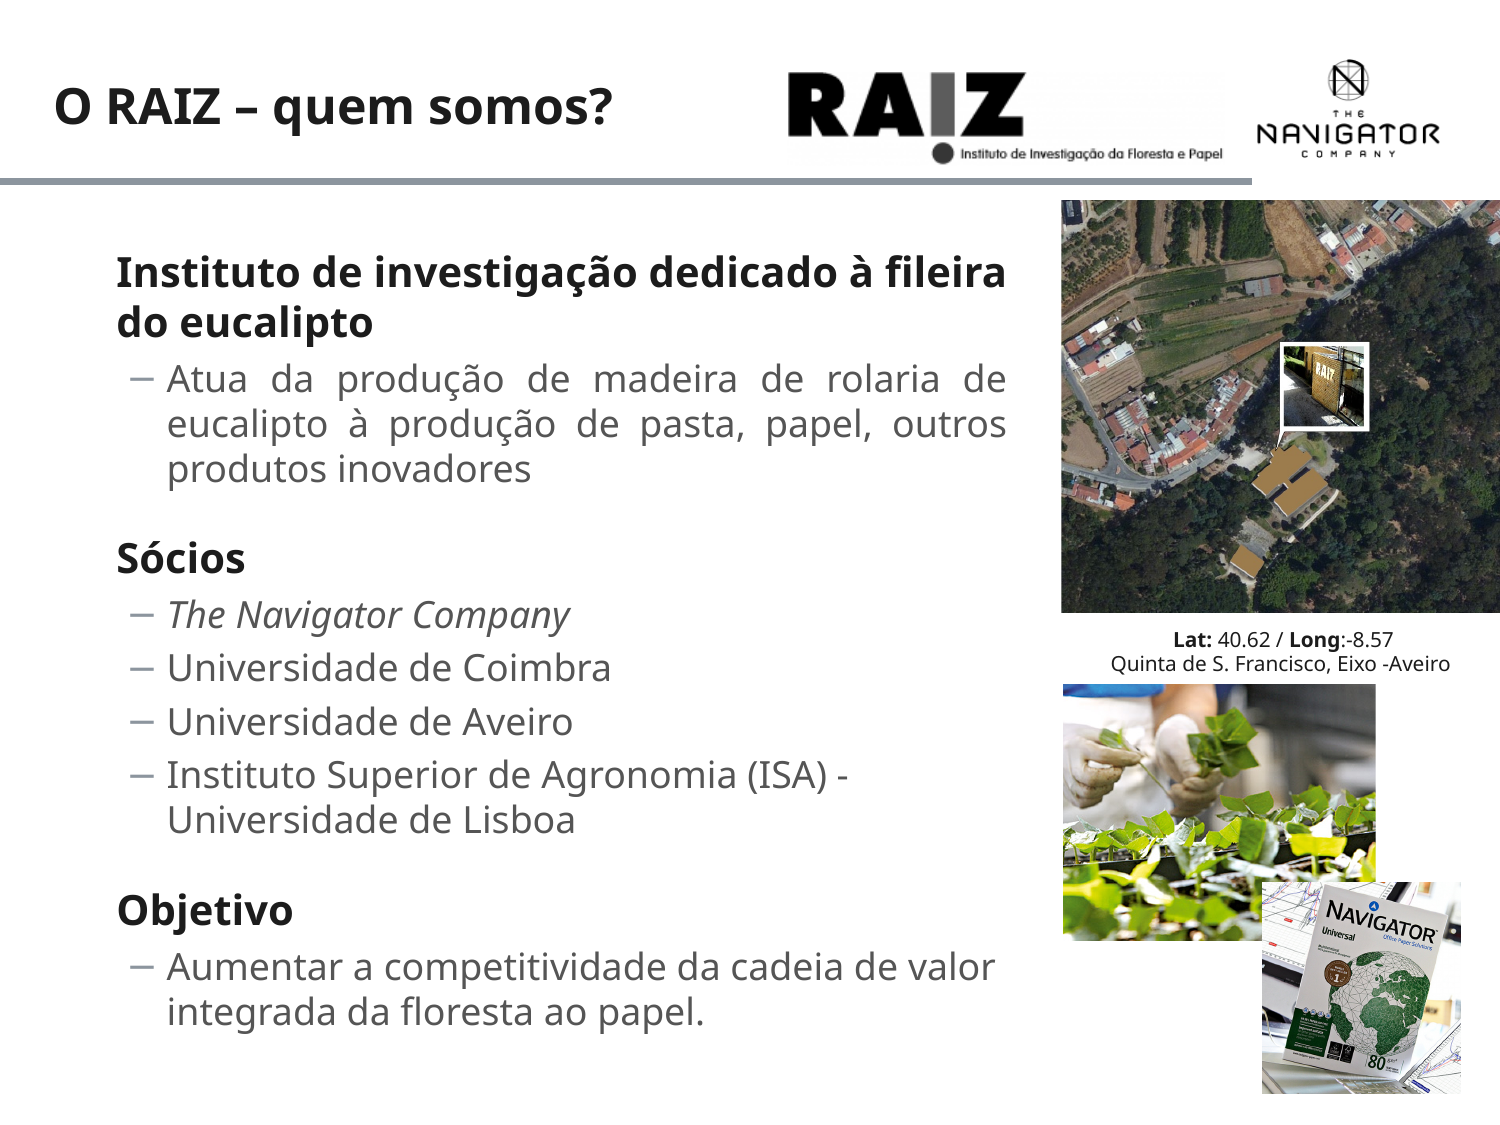

O RAIZ – quem somos?
# Instituto de investigação dedicado à fileira do eucalipto
Atua da produção de madeira de rolaria de eucalipto à produção de pasta, papel, outros produtos inovadores
Sócios
The Navigator Company
Universidade de Coimbra
Universidade de Aveiro
Instituto Superior de Agronomia (ISA) - Universidade de Lisboa
Objetivo
Aumentar a competitividade da cadeia de valor integrada da floresta ao papel.
 Lat: 40.62 / Long:-8.57
Quinta de S. Francisco, Eixo -Aveiro